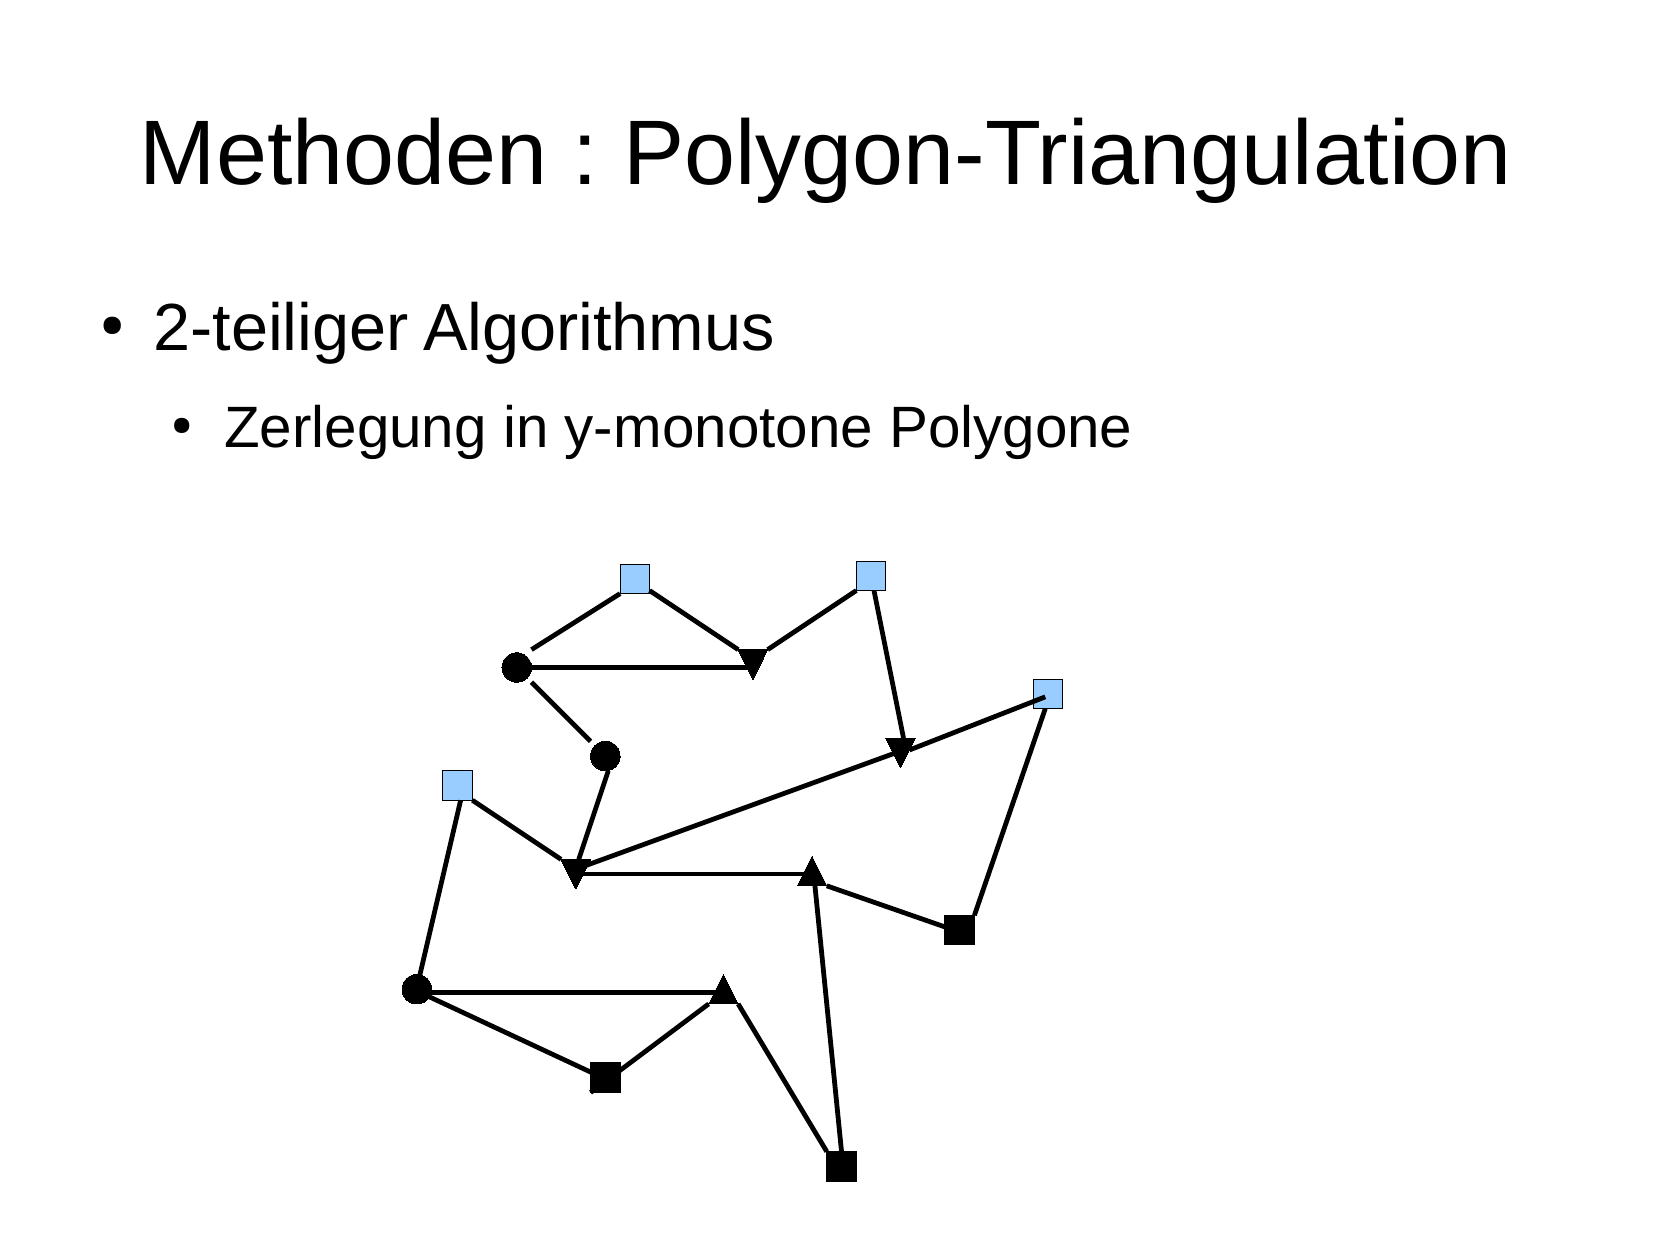

# Methoden : Polygon-Triangulation
2-teiliger Algorithmus
Zerlegung in y-monotone Polygone